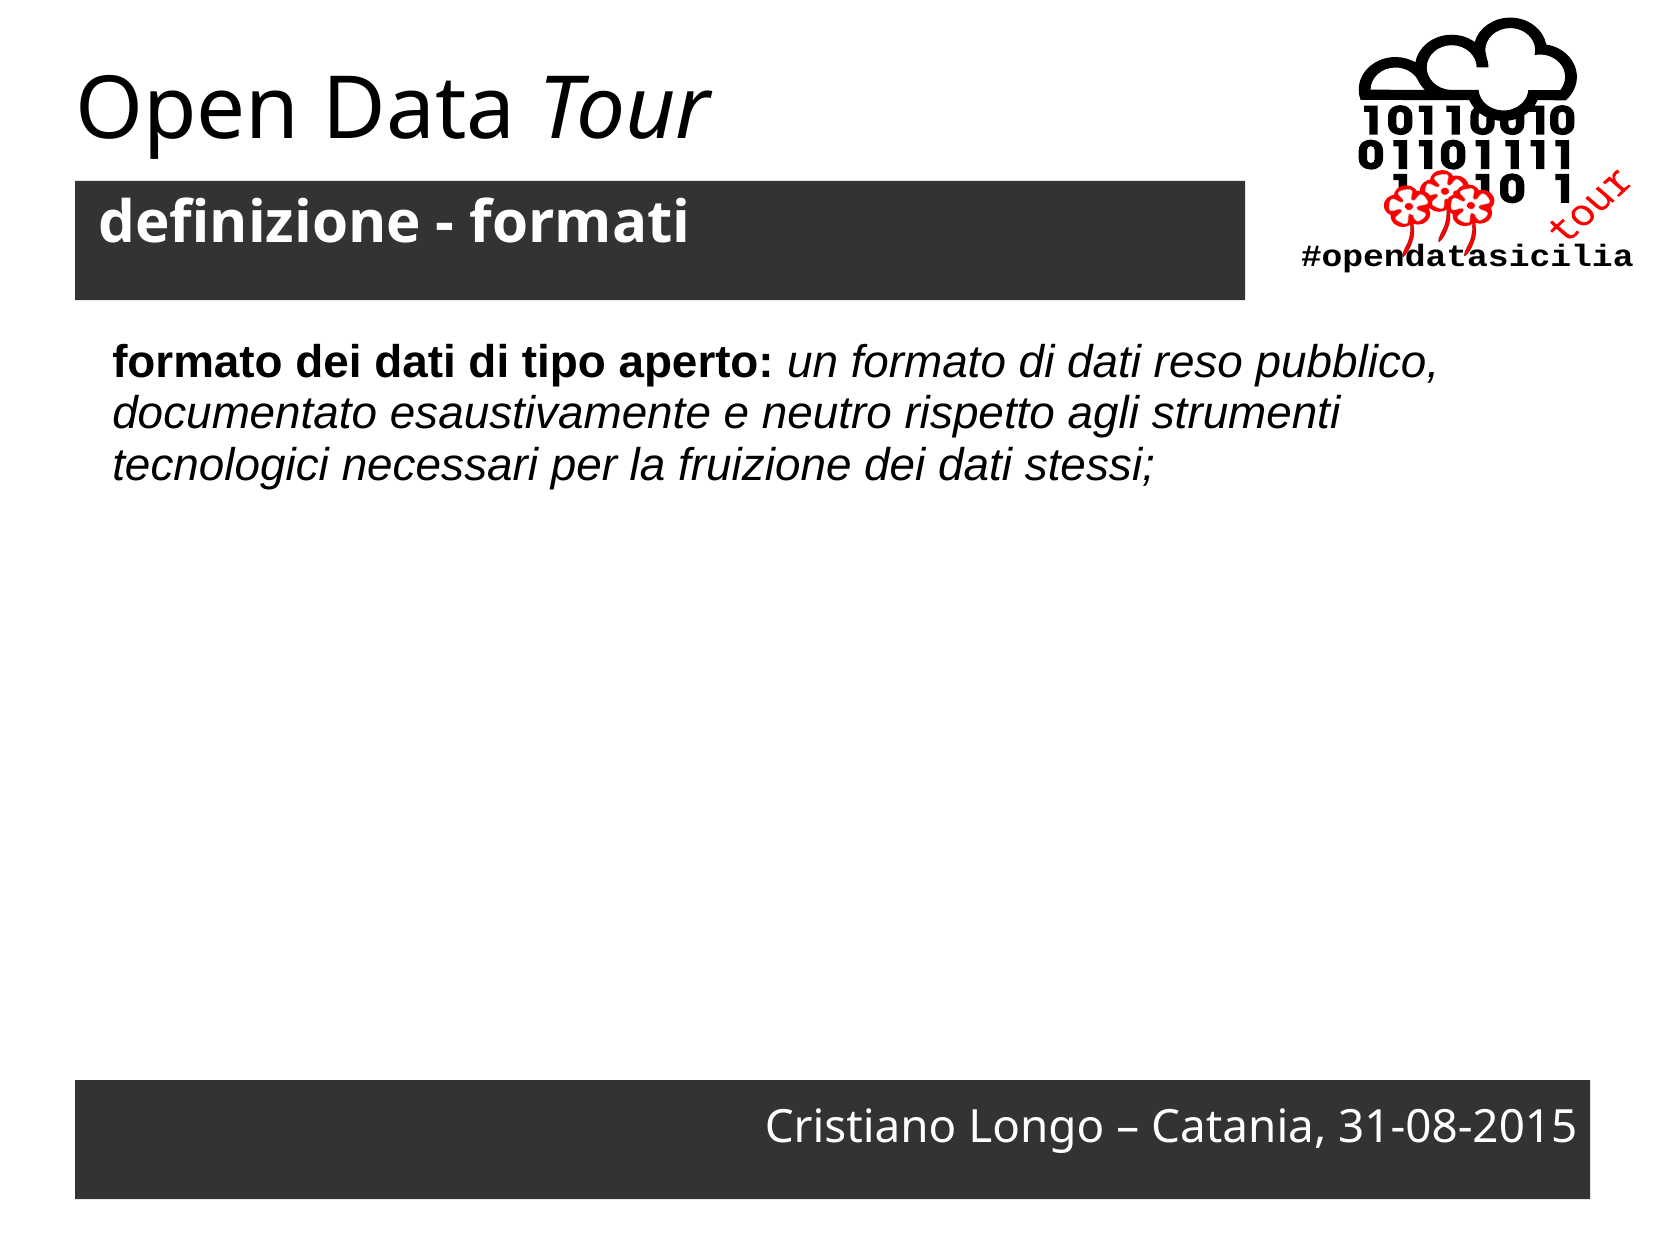

# Open Data Tour
 definizione - formati
formato dei dati di tipo aperto: un formato di dati reso pubblico, documentato esaustivamente e neutro rispetto agli strumenti tecnologici necessari per la fruizione dei dati stessi;
 Cristiano Longo – Catania, 31-08-2015